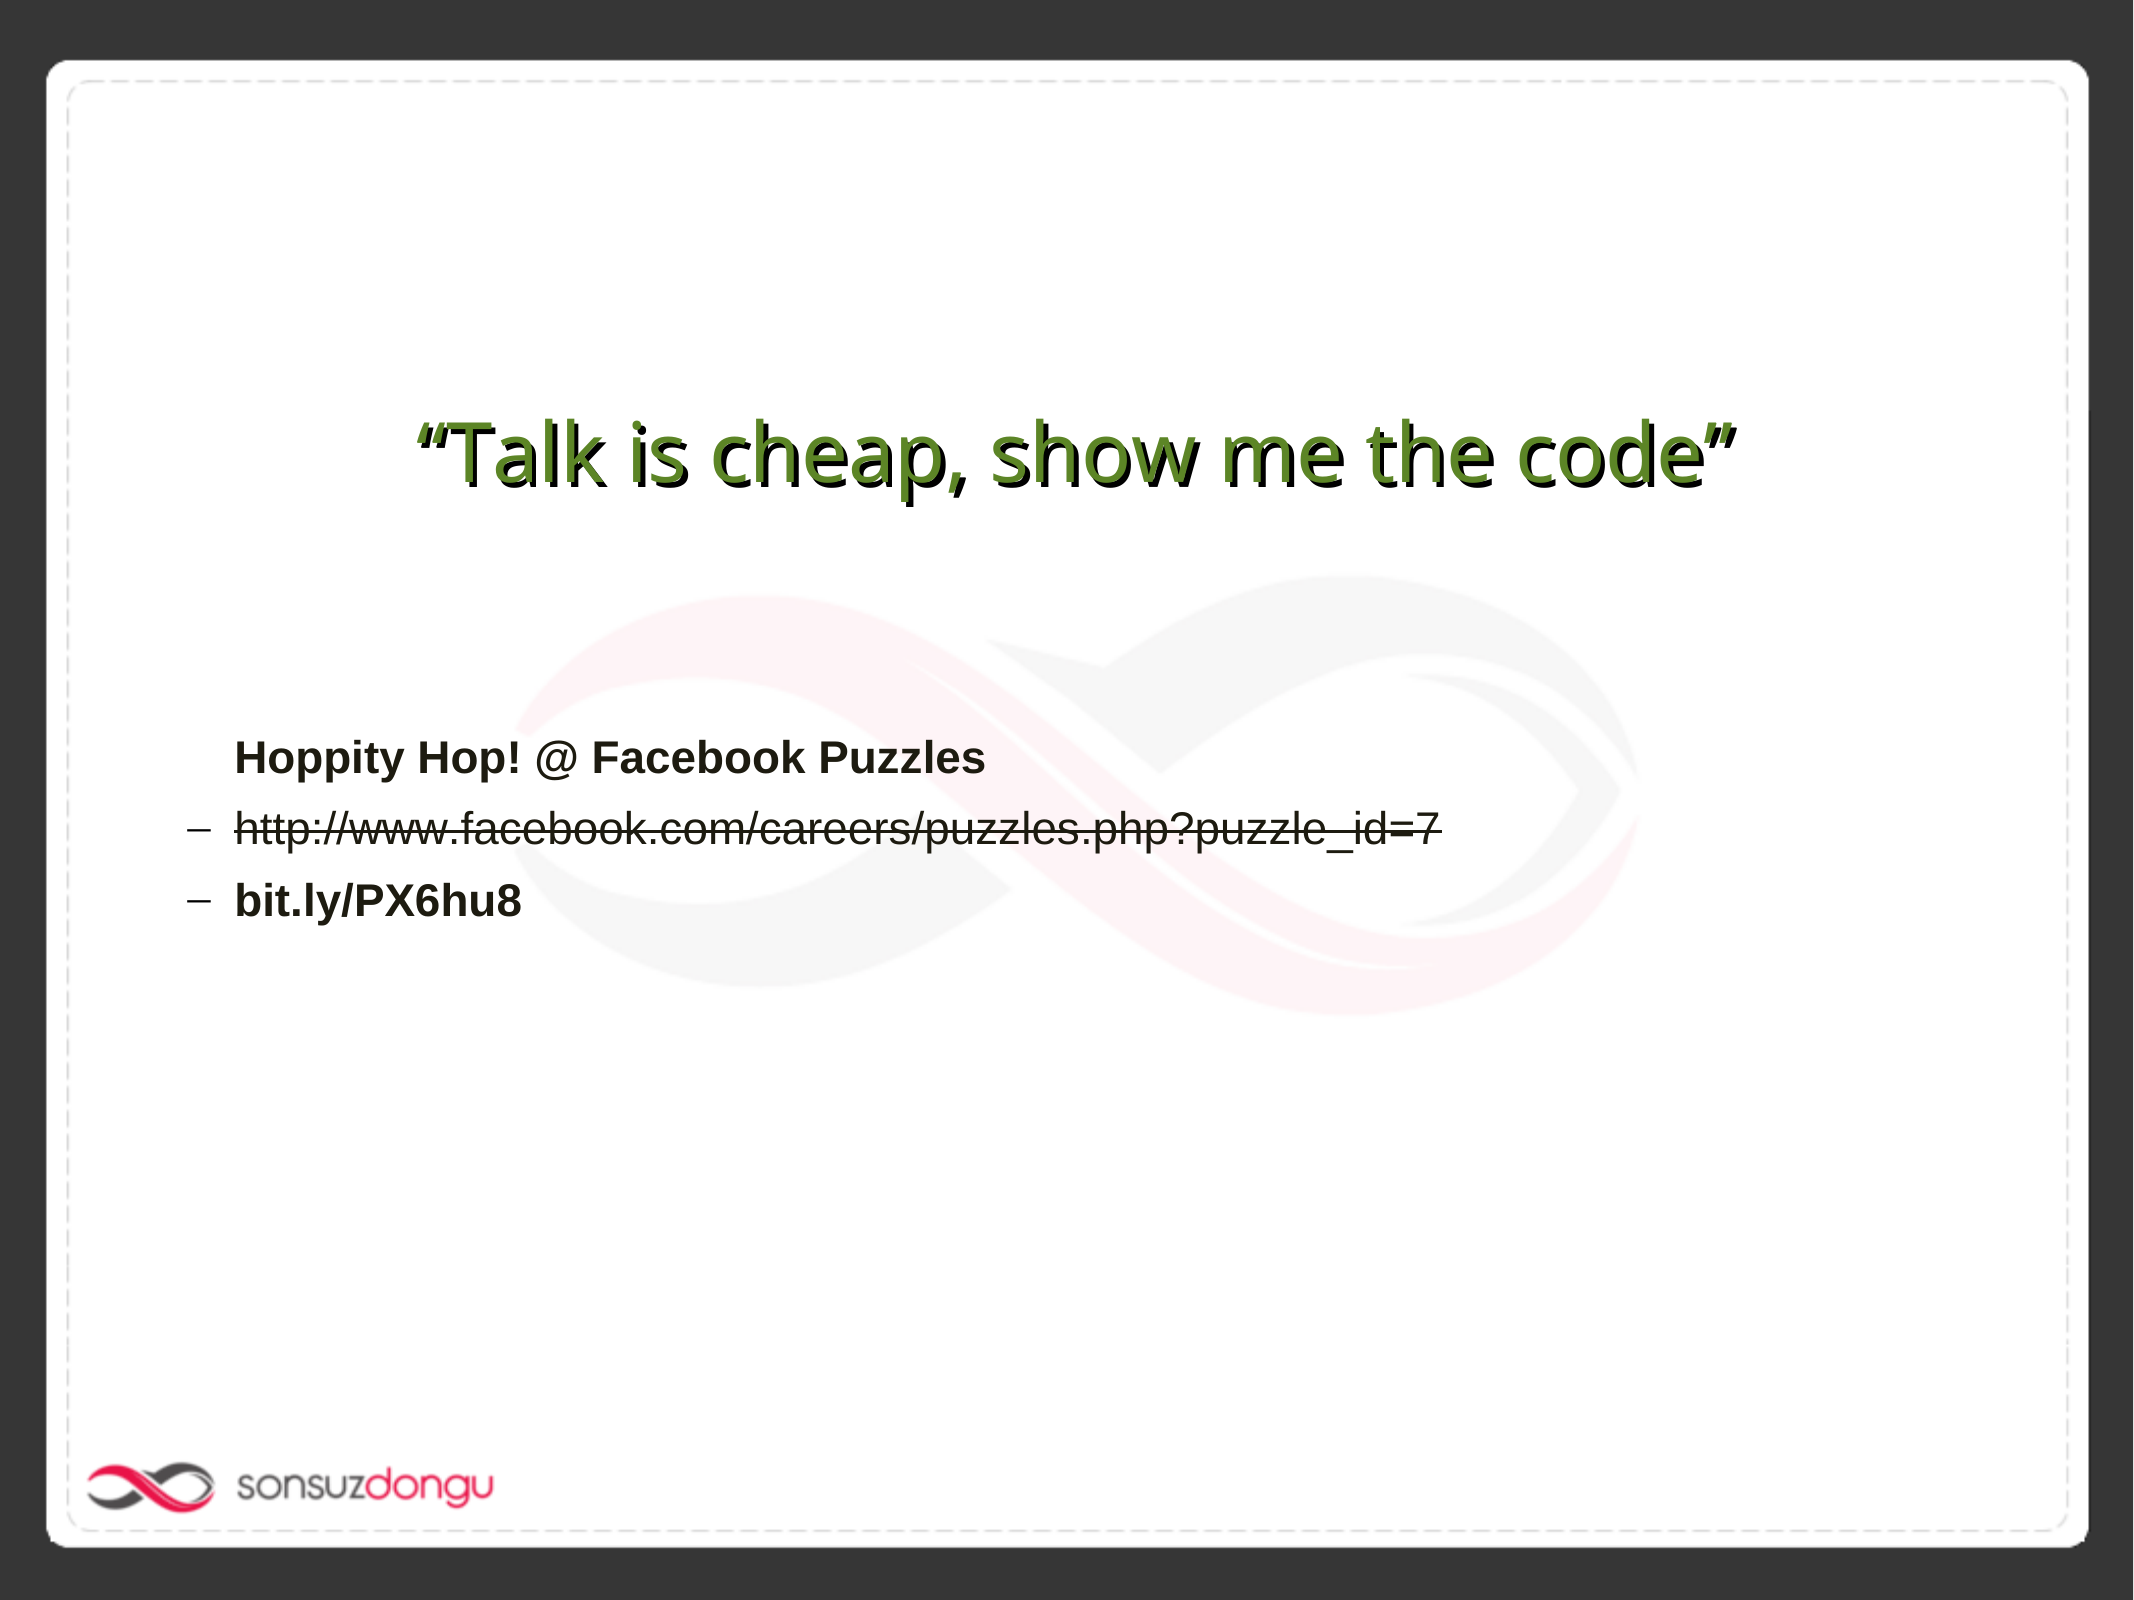

“Talk is cheap, show me the code”
Hoppity Hop! @ Facebook Puzzles
http://www.facebook.com/careers/puzzles.php?puzzle_id=7
bit.ly/PX6hu8